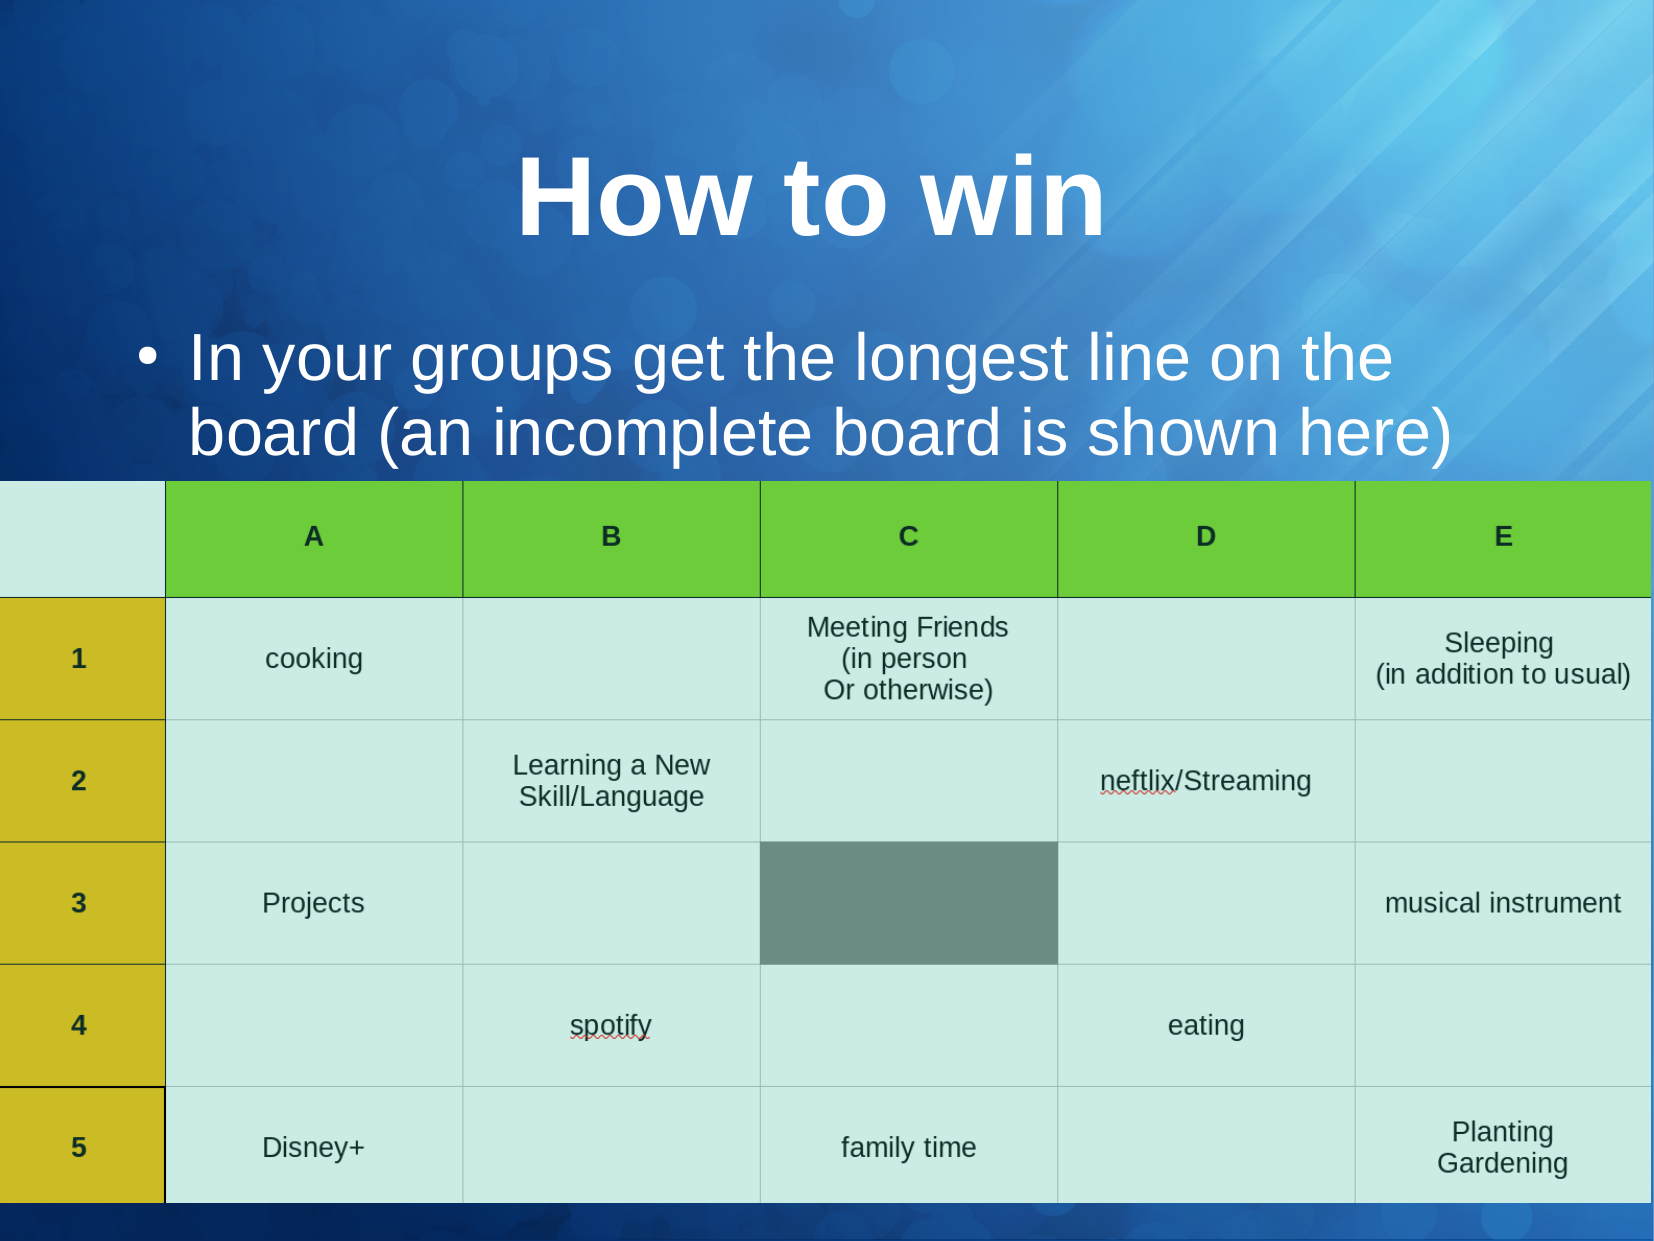

# How to win
In your groups get the longest line on the board (an incomplete board is shown here)